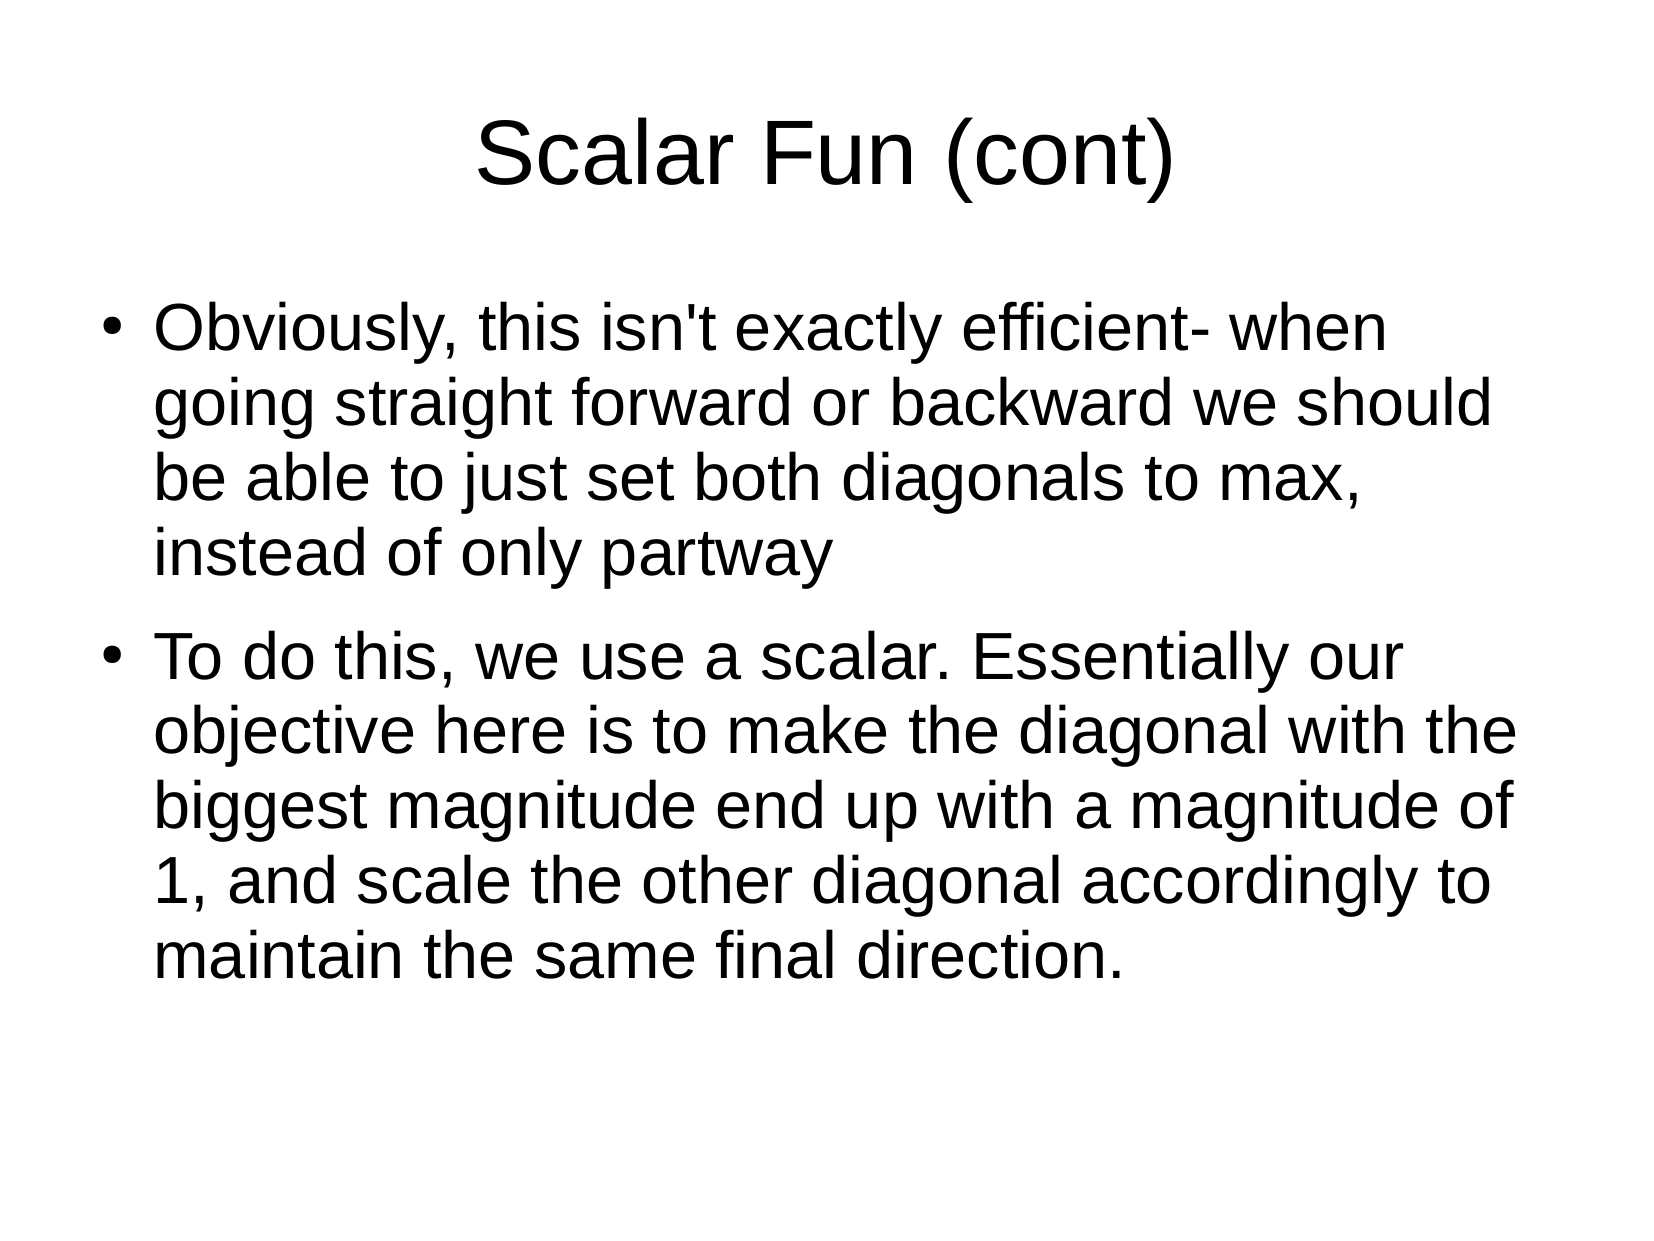

# Scalar Fun (cont)
Obviously, this isn't exactly efficient- when going straight forward or backward we should be able to just set both diagonals to max, instead of only partway
To do this, we use a scalar. Essentially our objective here is to make the diagonal with the biggest magnitude end up with a magnitude of 1, and scale the other diagonal accordingly to maintain the same final direction.